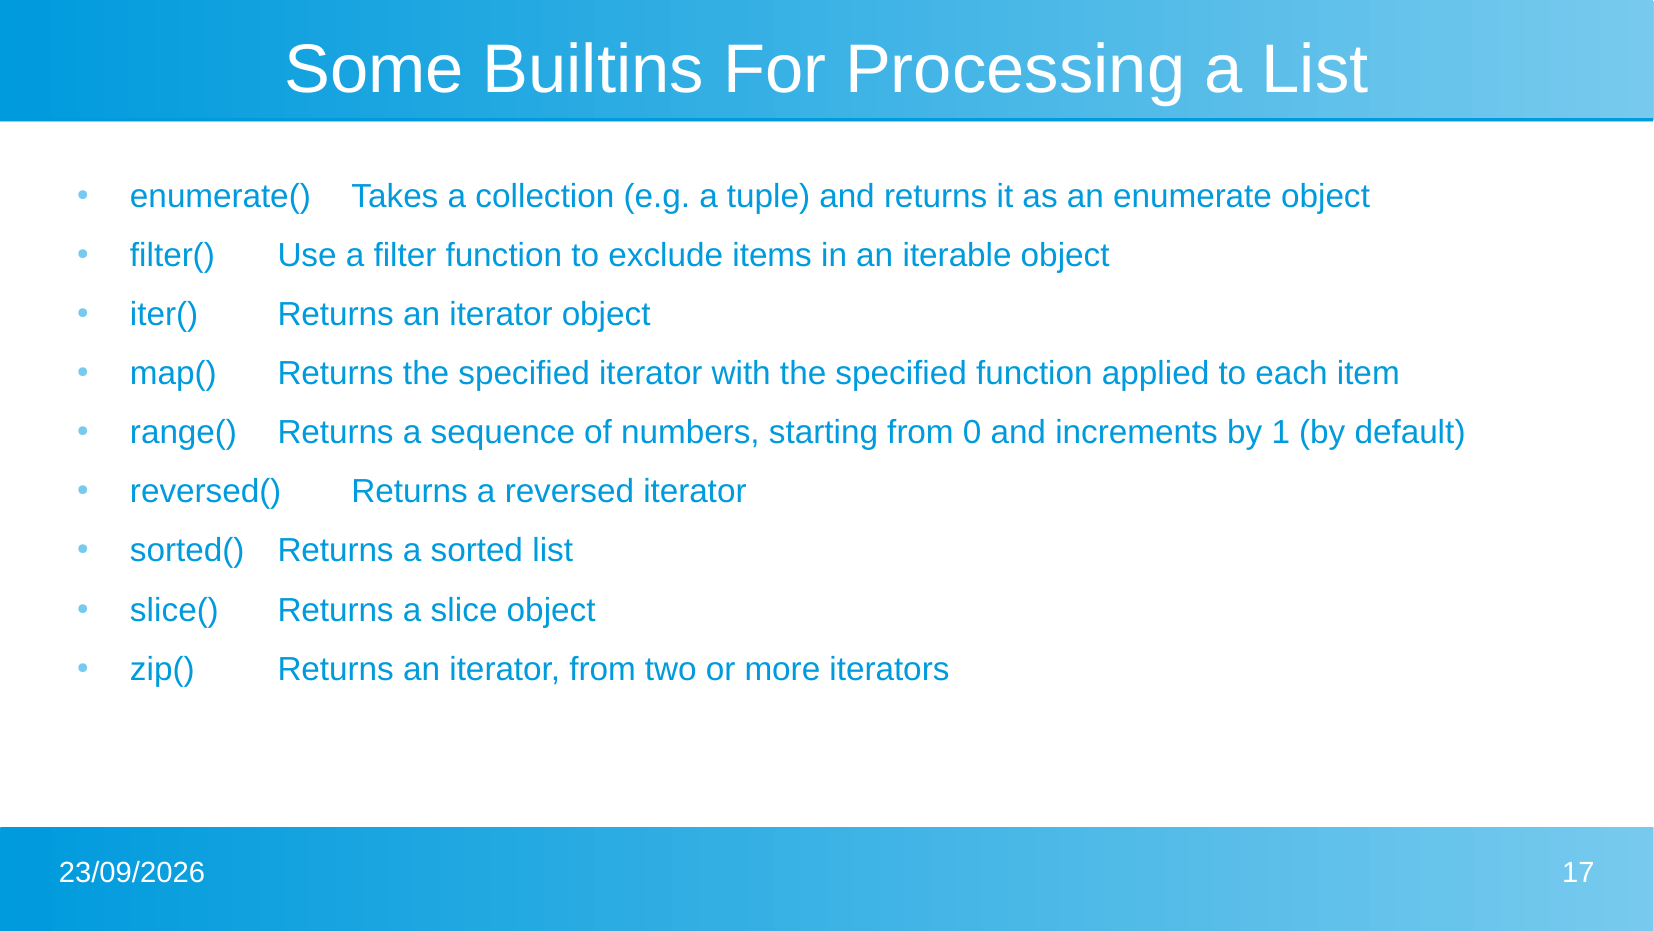

# Some Builtins For Processing a List
enumerate()	Takes a collection (e.g. a tuple) and returns it as an enumerate object
filter()	Use a filter function to exclude items in an iterable object
iter()	 Returns an iterator object
map()	Returns the specified iterator with the specified function applied to each item
range()	Returns a sequence of numbers, starting from 0 and increments by 1 (by default)
reversed()	Returns a reversed iterator
sorted()	Returns a sorted list
slice()	Returns a slice object
zip()	 Returns an iterator, from two or more iterators
17